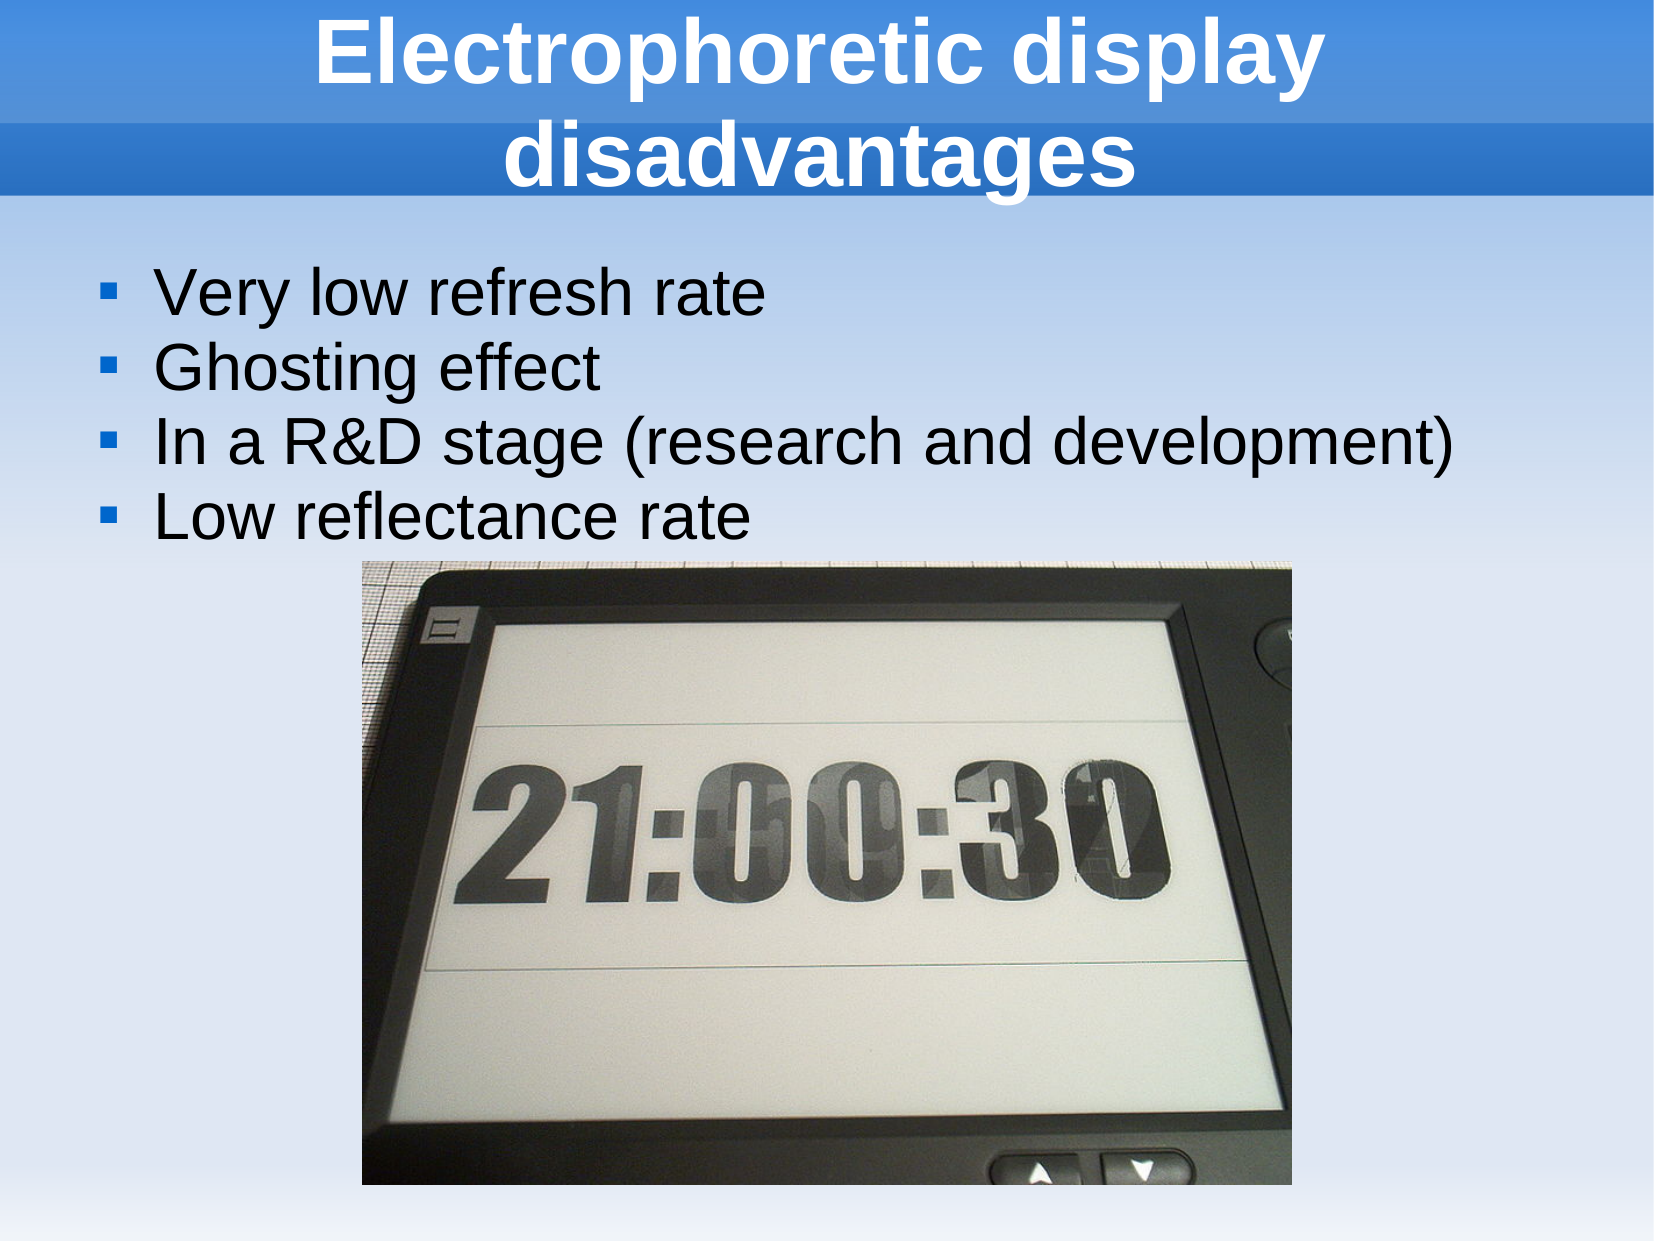

# Electrophoretic display disadvantages
Very low refresh rate
Ghosting effect
In a R&D stage (research and development)
Low reflectance rate